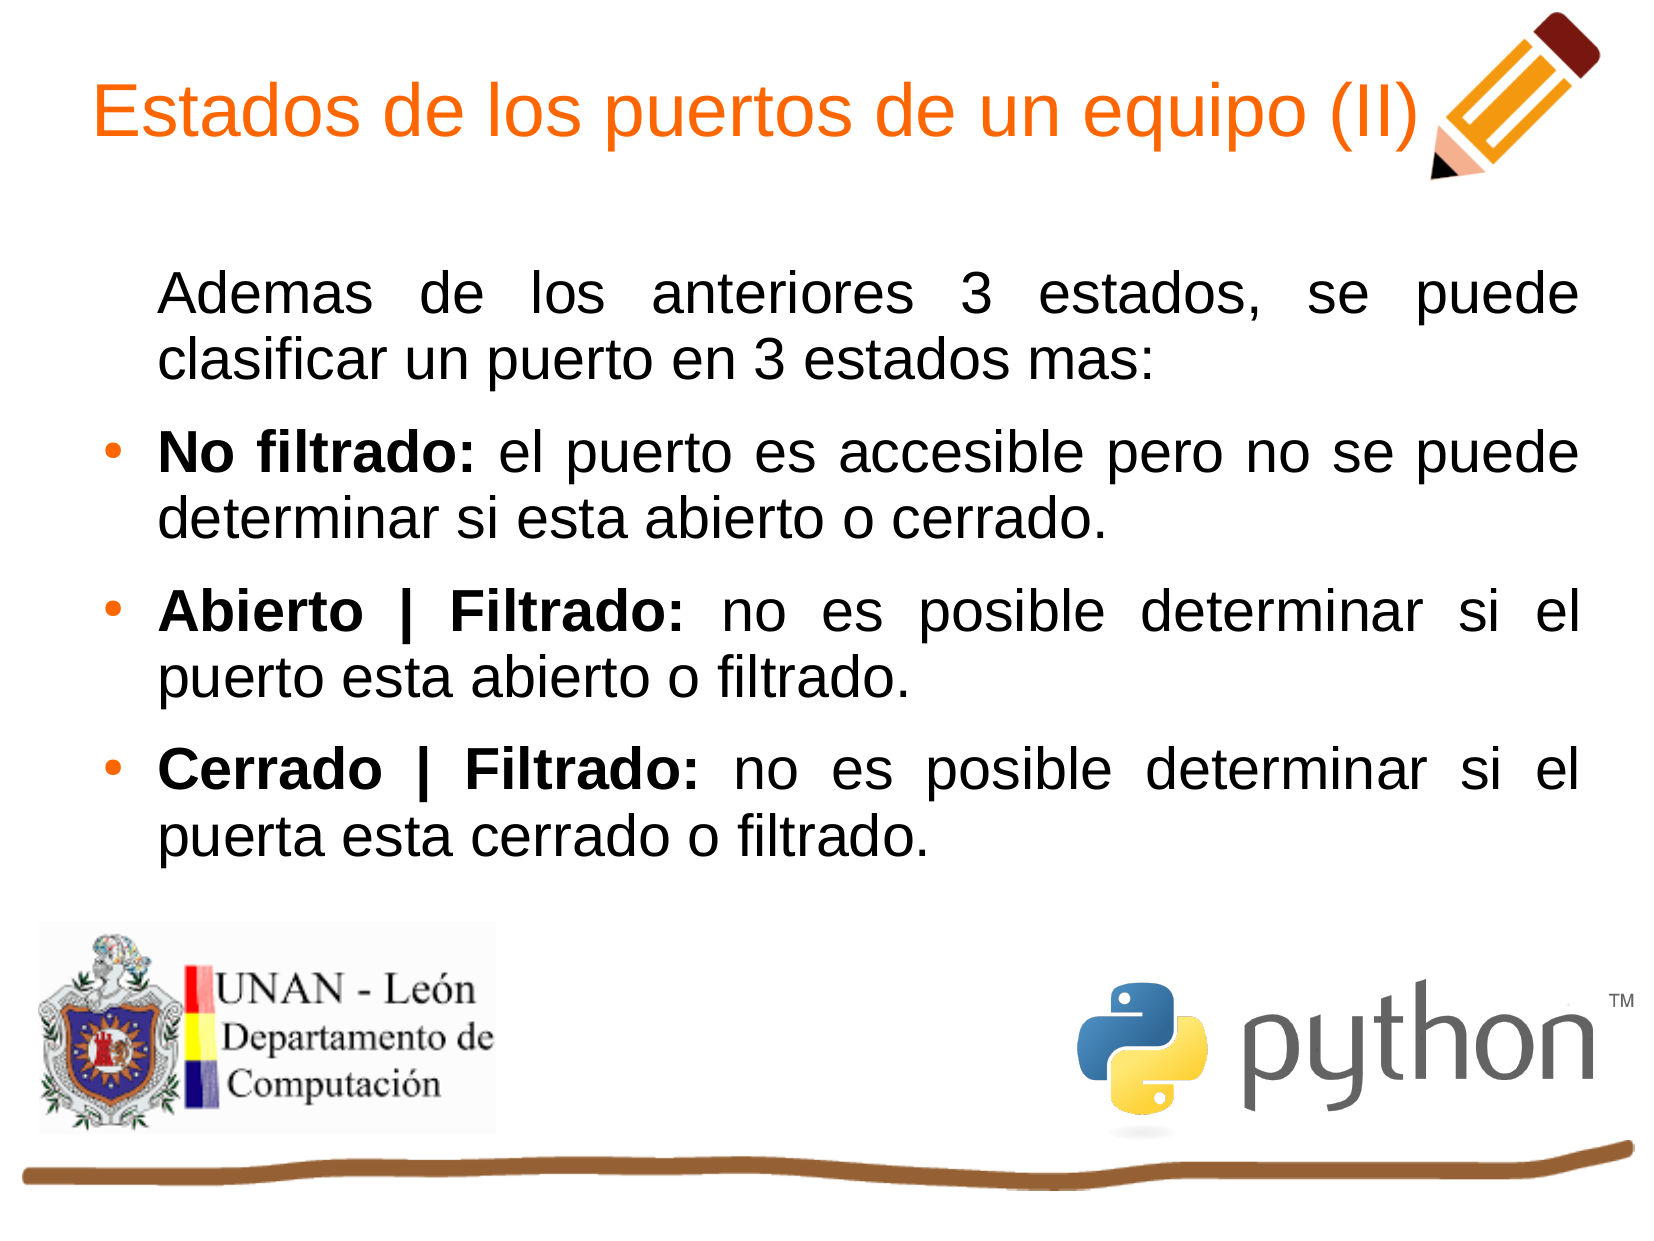

# Estados de los puertos de un equipo (II)
Ademas de los anteriores 3 estados, se puede clasificar un puerto en 3 estados mas:
No filtrado: el puerto es accesible pero no se puede determinar si esta abierto o cerrado.
Abierto | Filtrado: no es posible determinar si el puerto esta abierto o filtrado.
Cerrado | Filtrado: no es posible determinar si el puerta esta cerrado o filtrado.